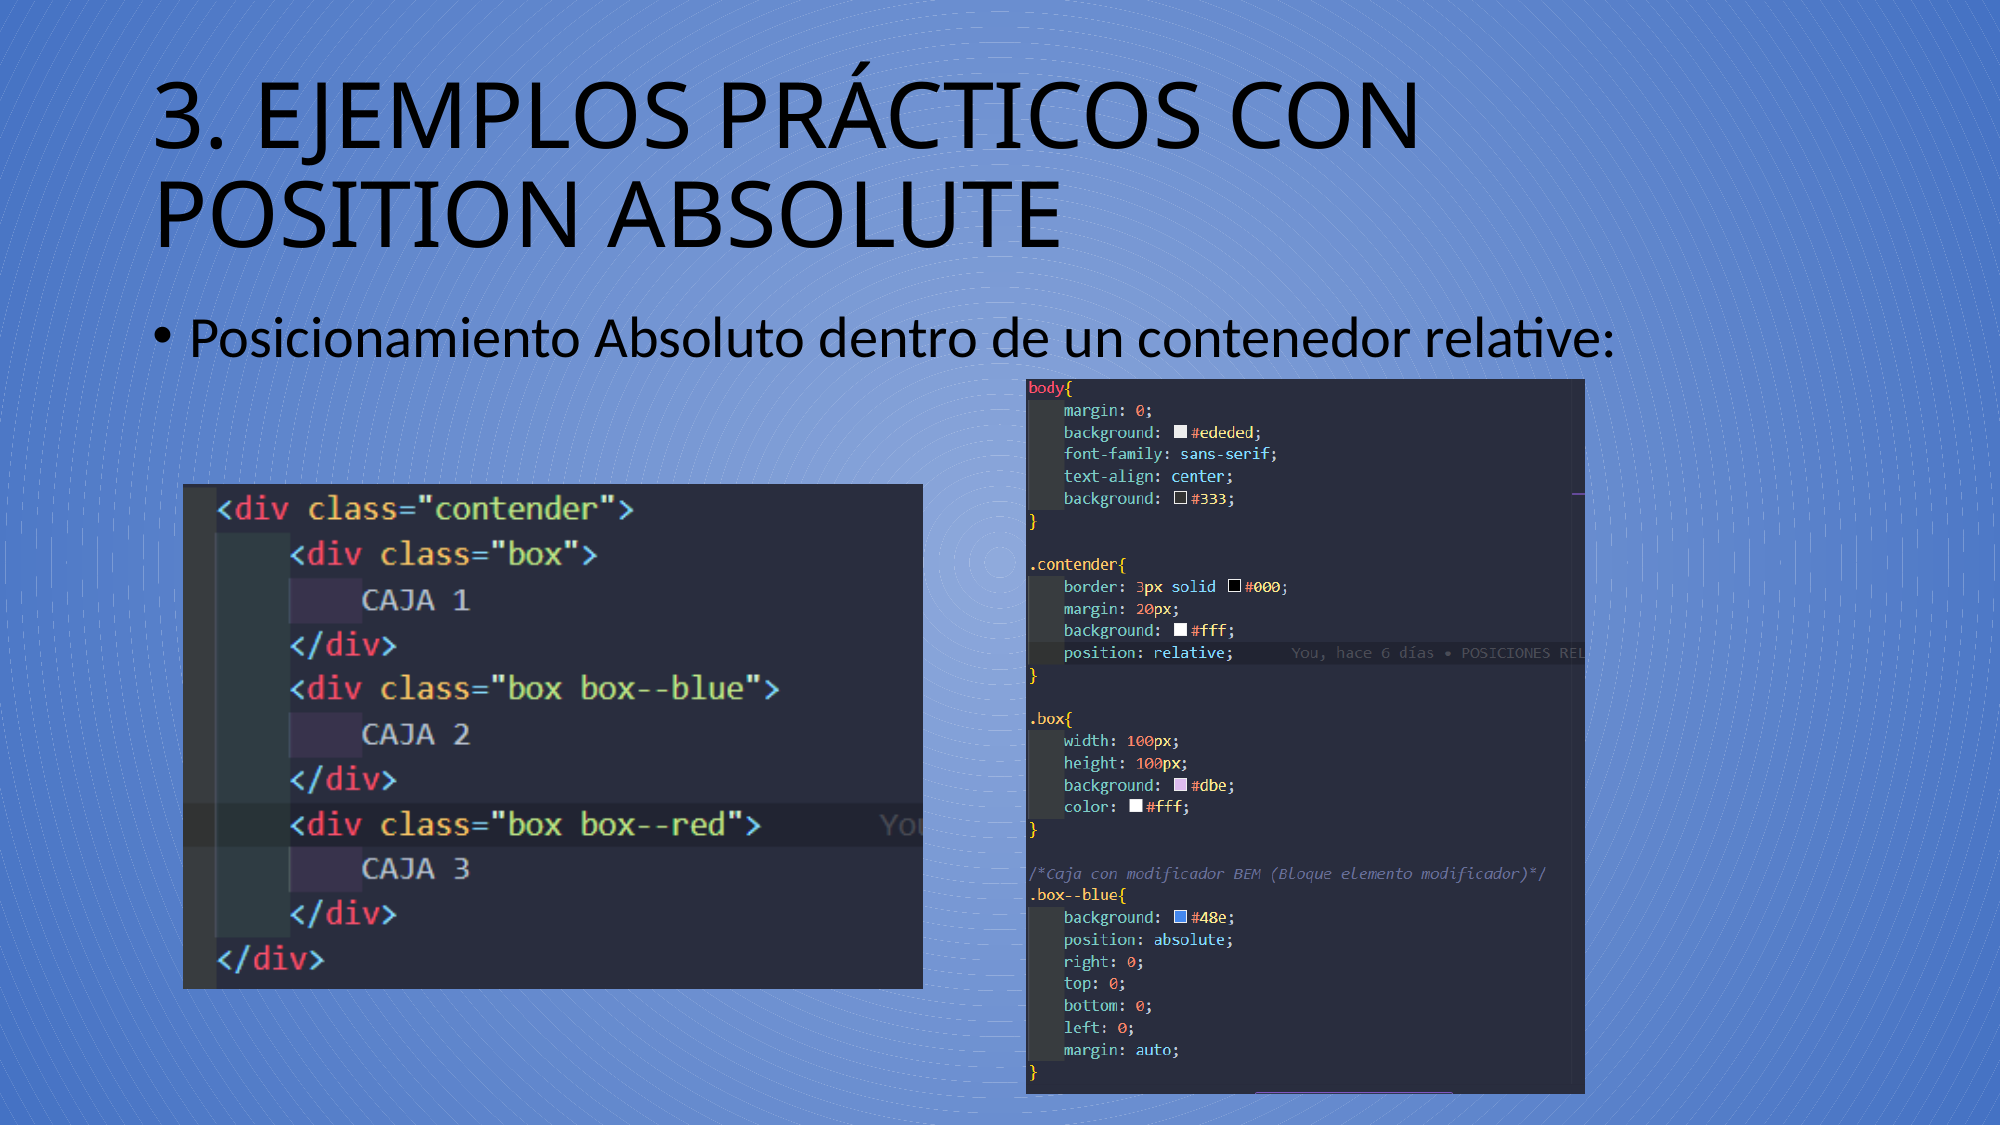

# 3. EJEMPLOS PRÁCTICOS CON POSITION ABSOLUTE
Posicionamiento Absoluto dentro de un contenedor relative: